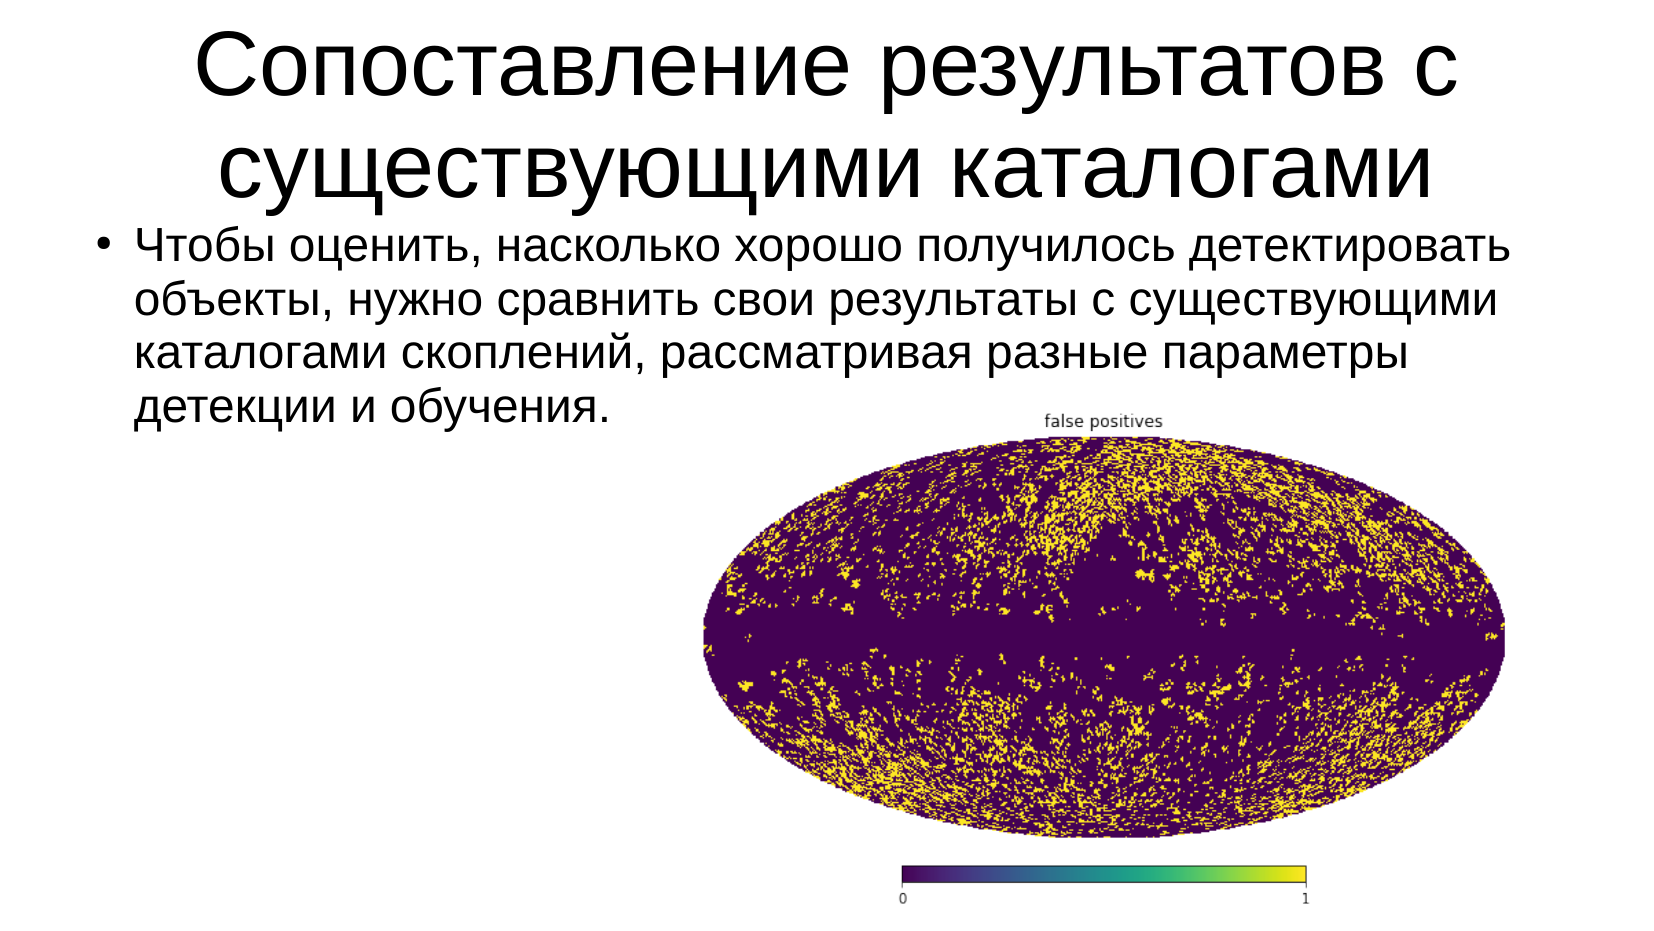

# Сопоставление результатов с существующими каталогами
Чтобы оценить, насколько хорошо получилось детектировать объекты, нужно сравнить свои результаты с существующими каталогами скоплений, рассматривая разные параметры детекции и обучения.